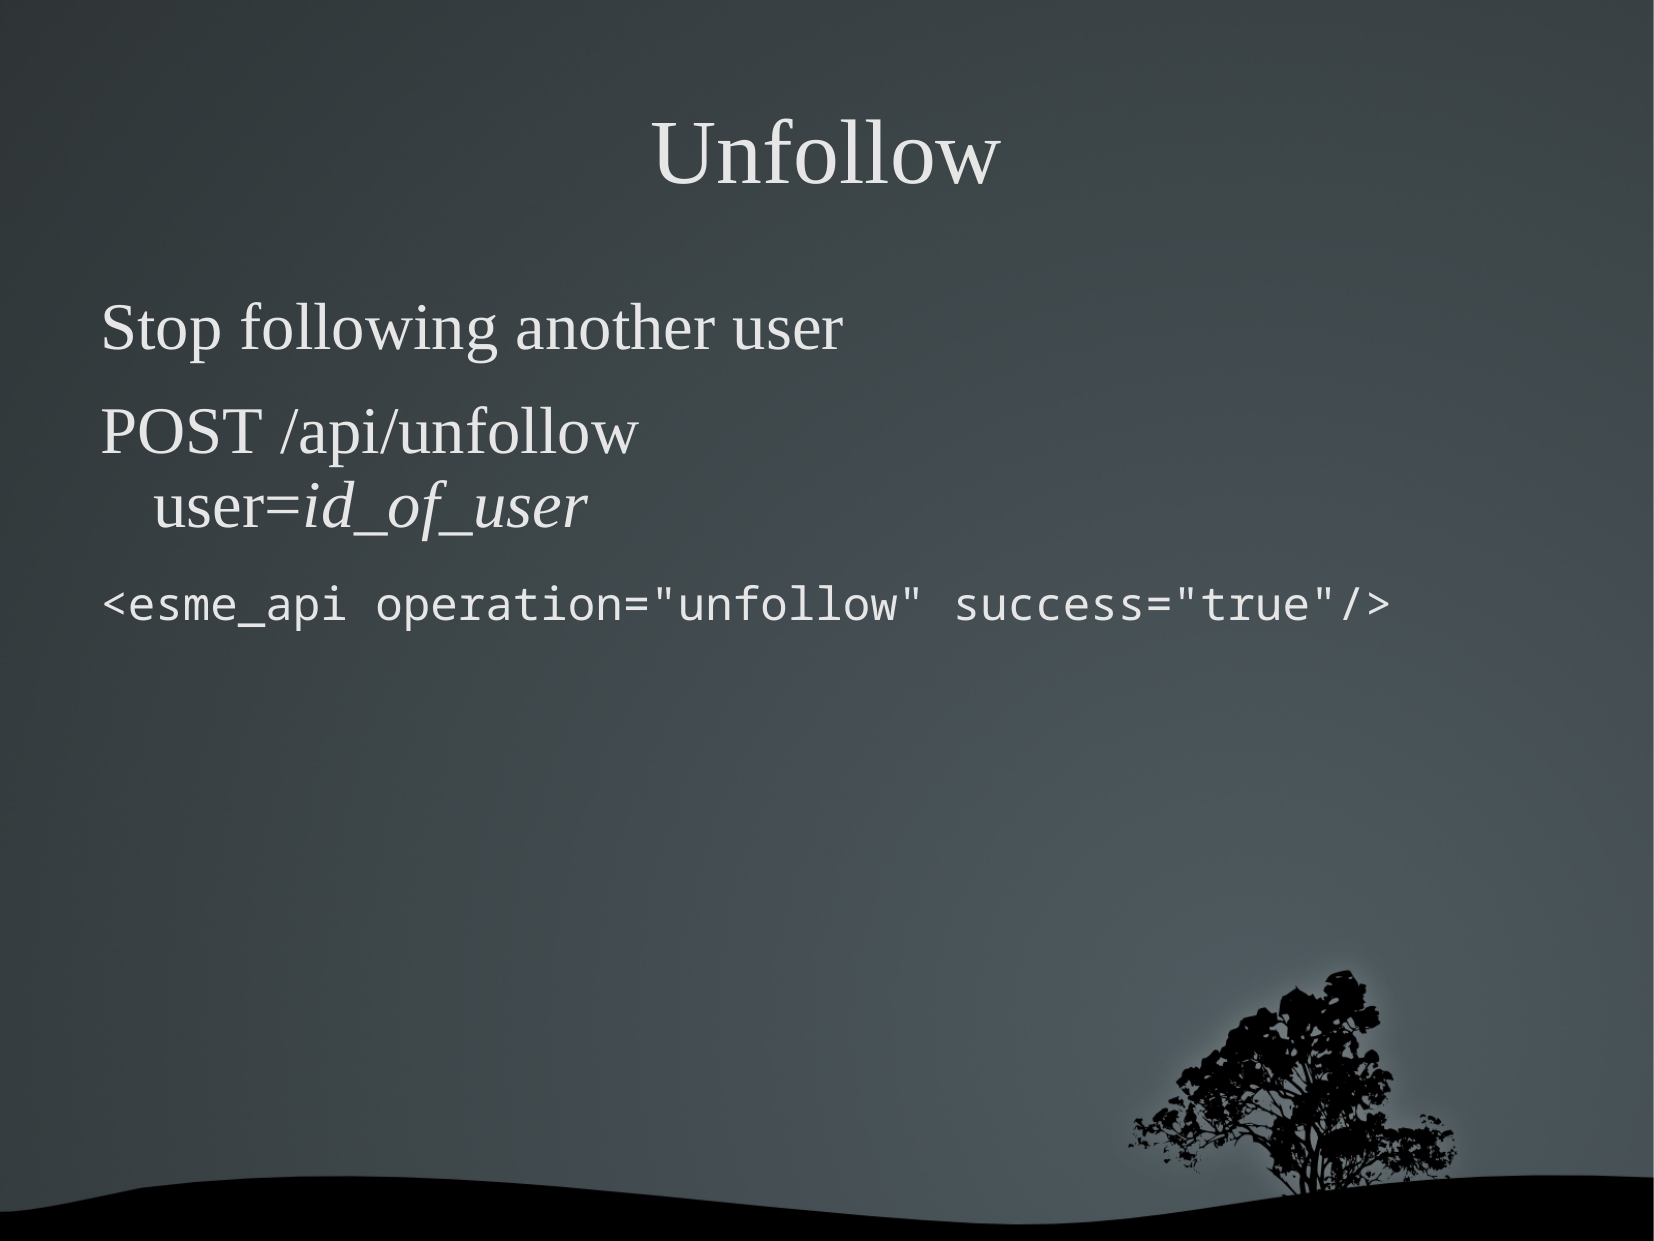

# Unfollow
Stop following another user
POST /api/unfollow
user=id_of_user
<esme_api operation="unfollow" success="true"/>